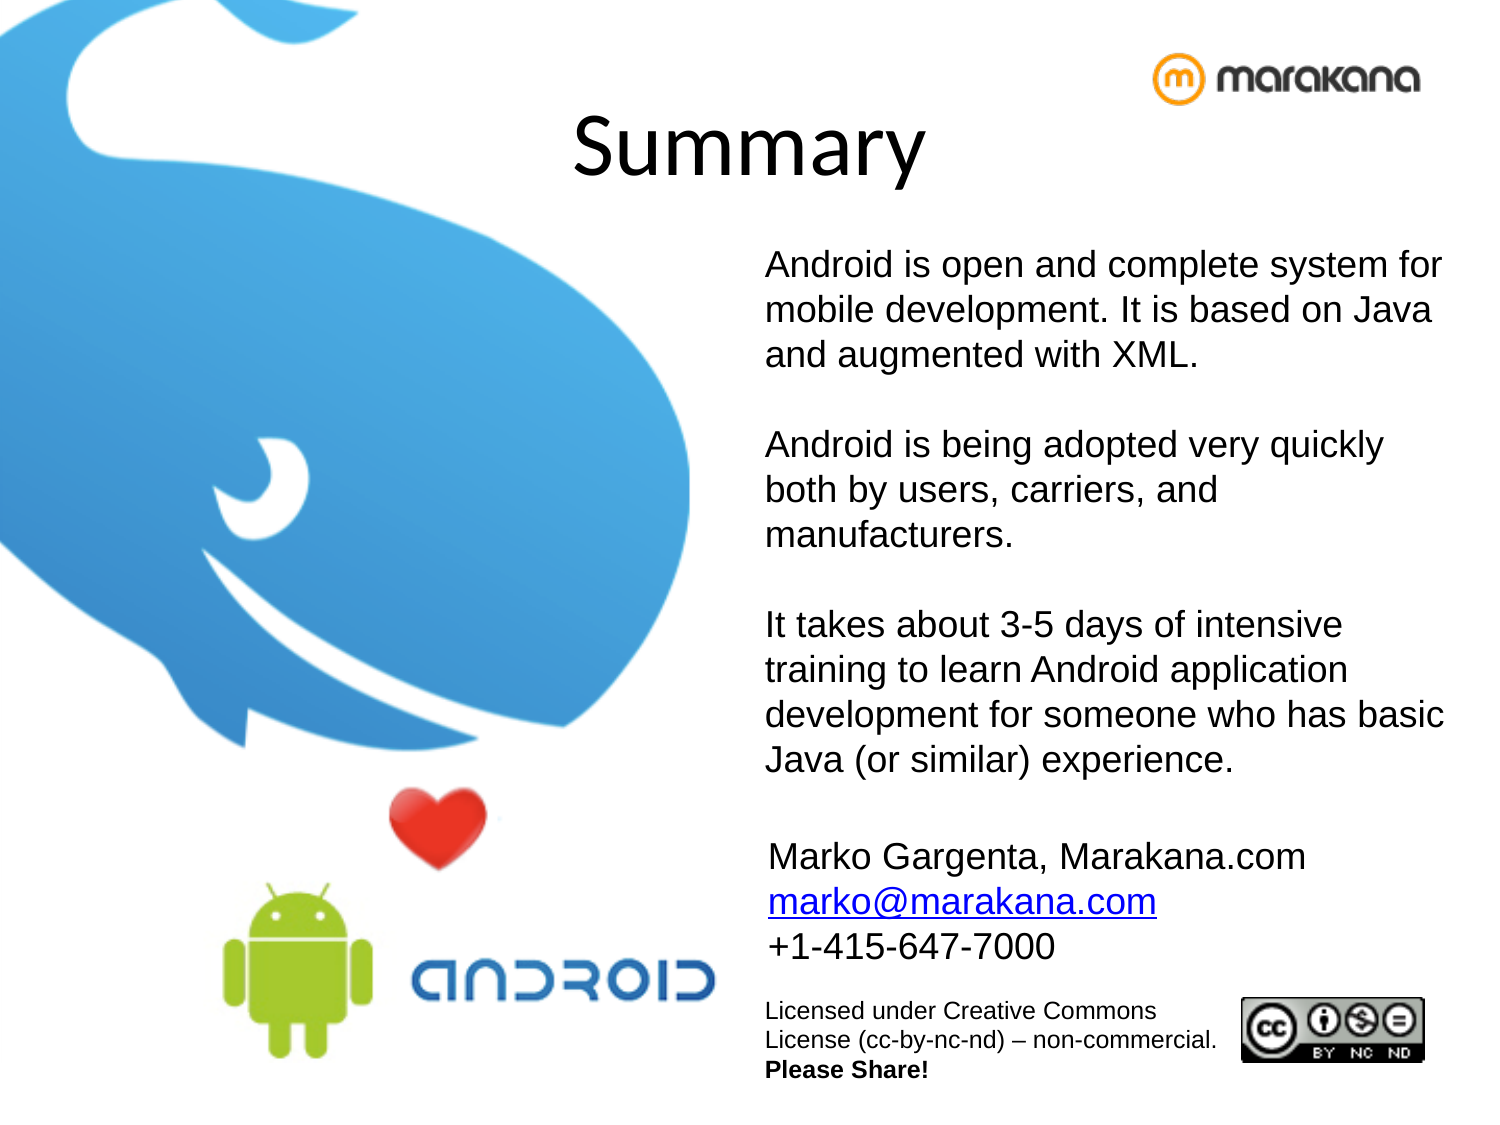

# Summary
Android is open and complete system for mobile development. It is based on Java and augmented with XML.
Android is being adopted very quickly both by users, carriers, and manufacturers.
It takes about 3-5 days of intensive training to learn Android application development for someone who has basic Java (or similar) experience.
Marko Gargenta, Marakana.com
marko@marakana.com
+1-415-647-7000
Licensed under Creative Commons License (cc-by-nc-nd) – non-commercial. Please Share!